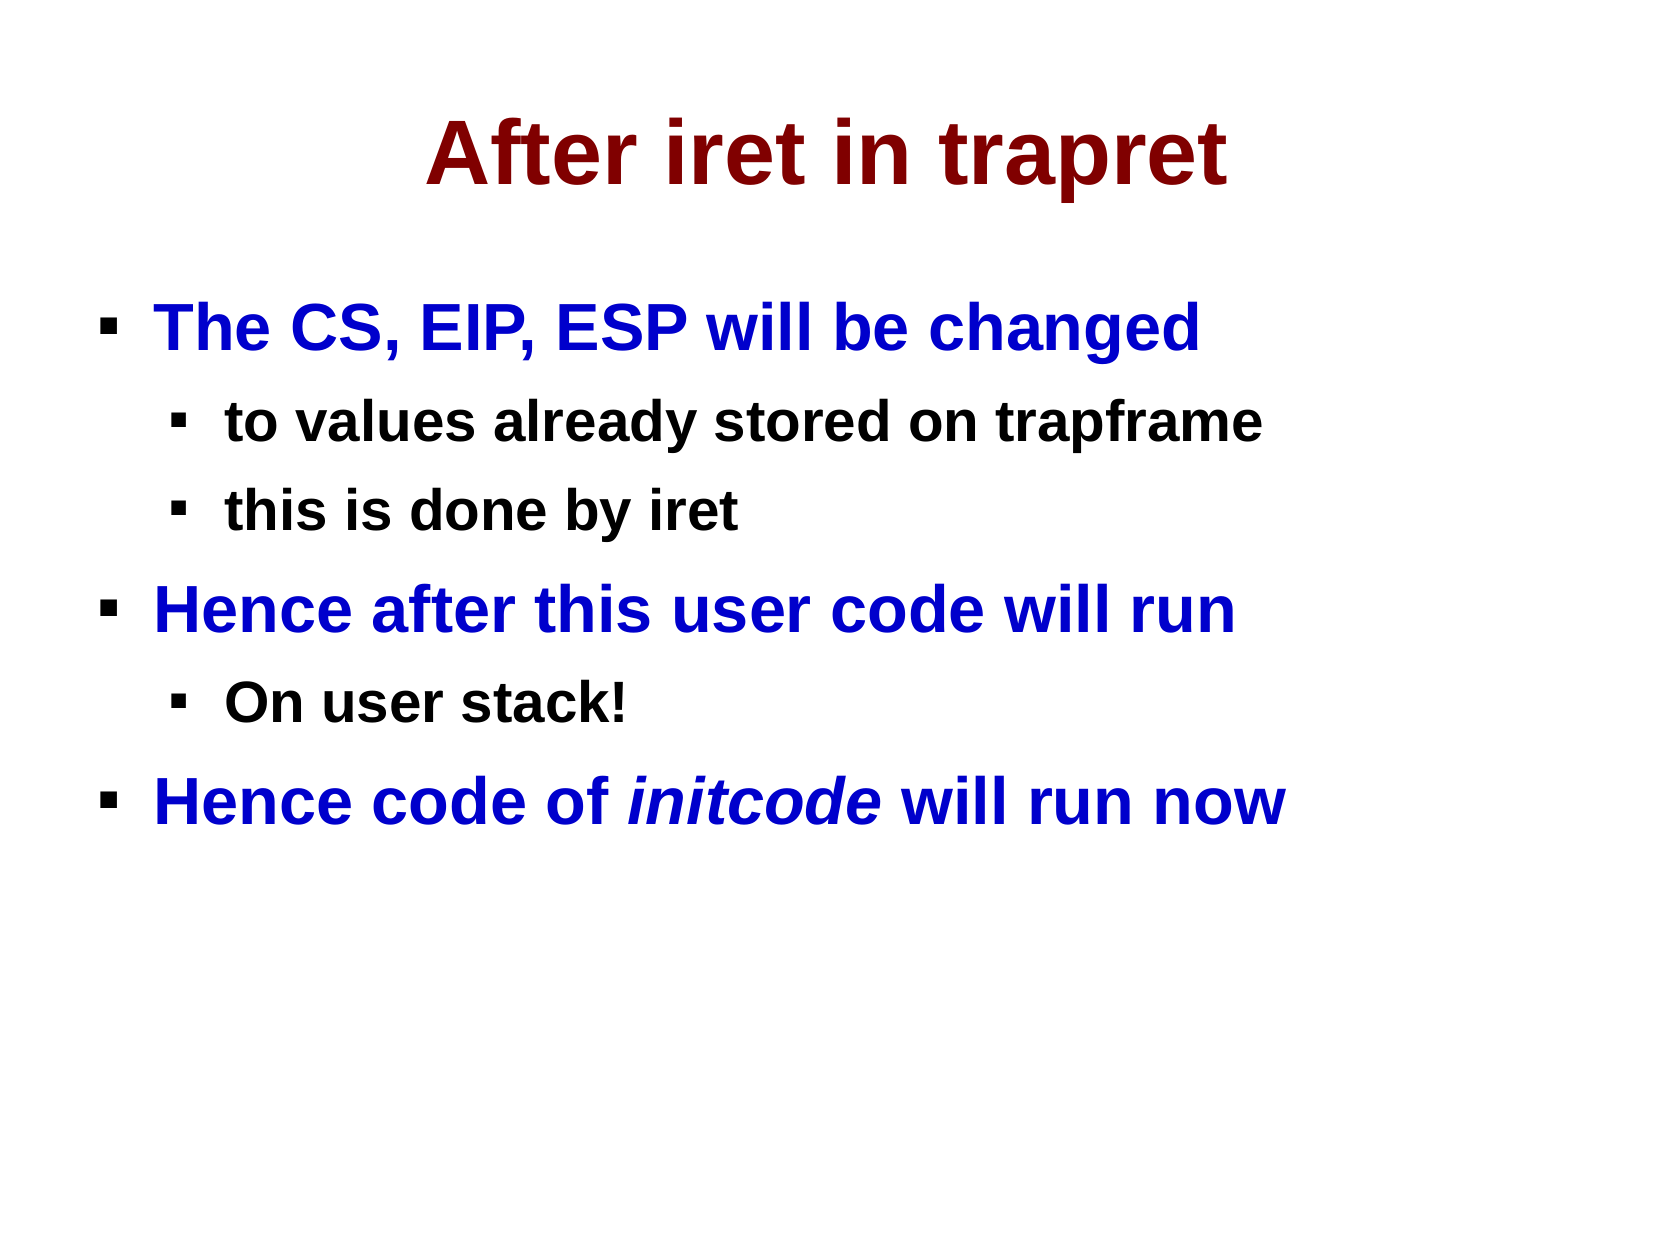

# After iret in trapret
The CS, EIP, ESP will be changed
to values already stored on trapframe
this is done by iret
Hence after this user code will run
On user stack!
Hence code of initcode will run now